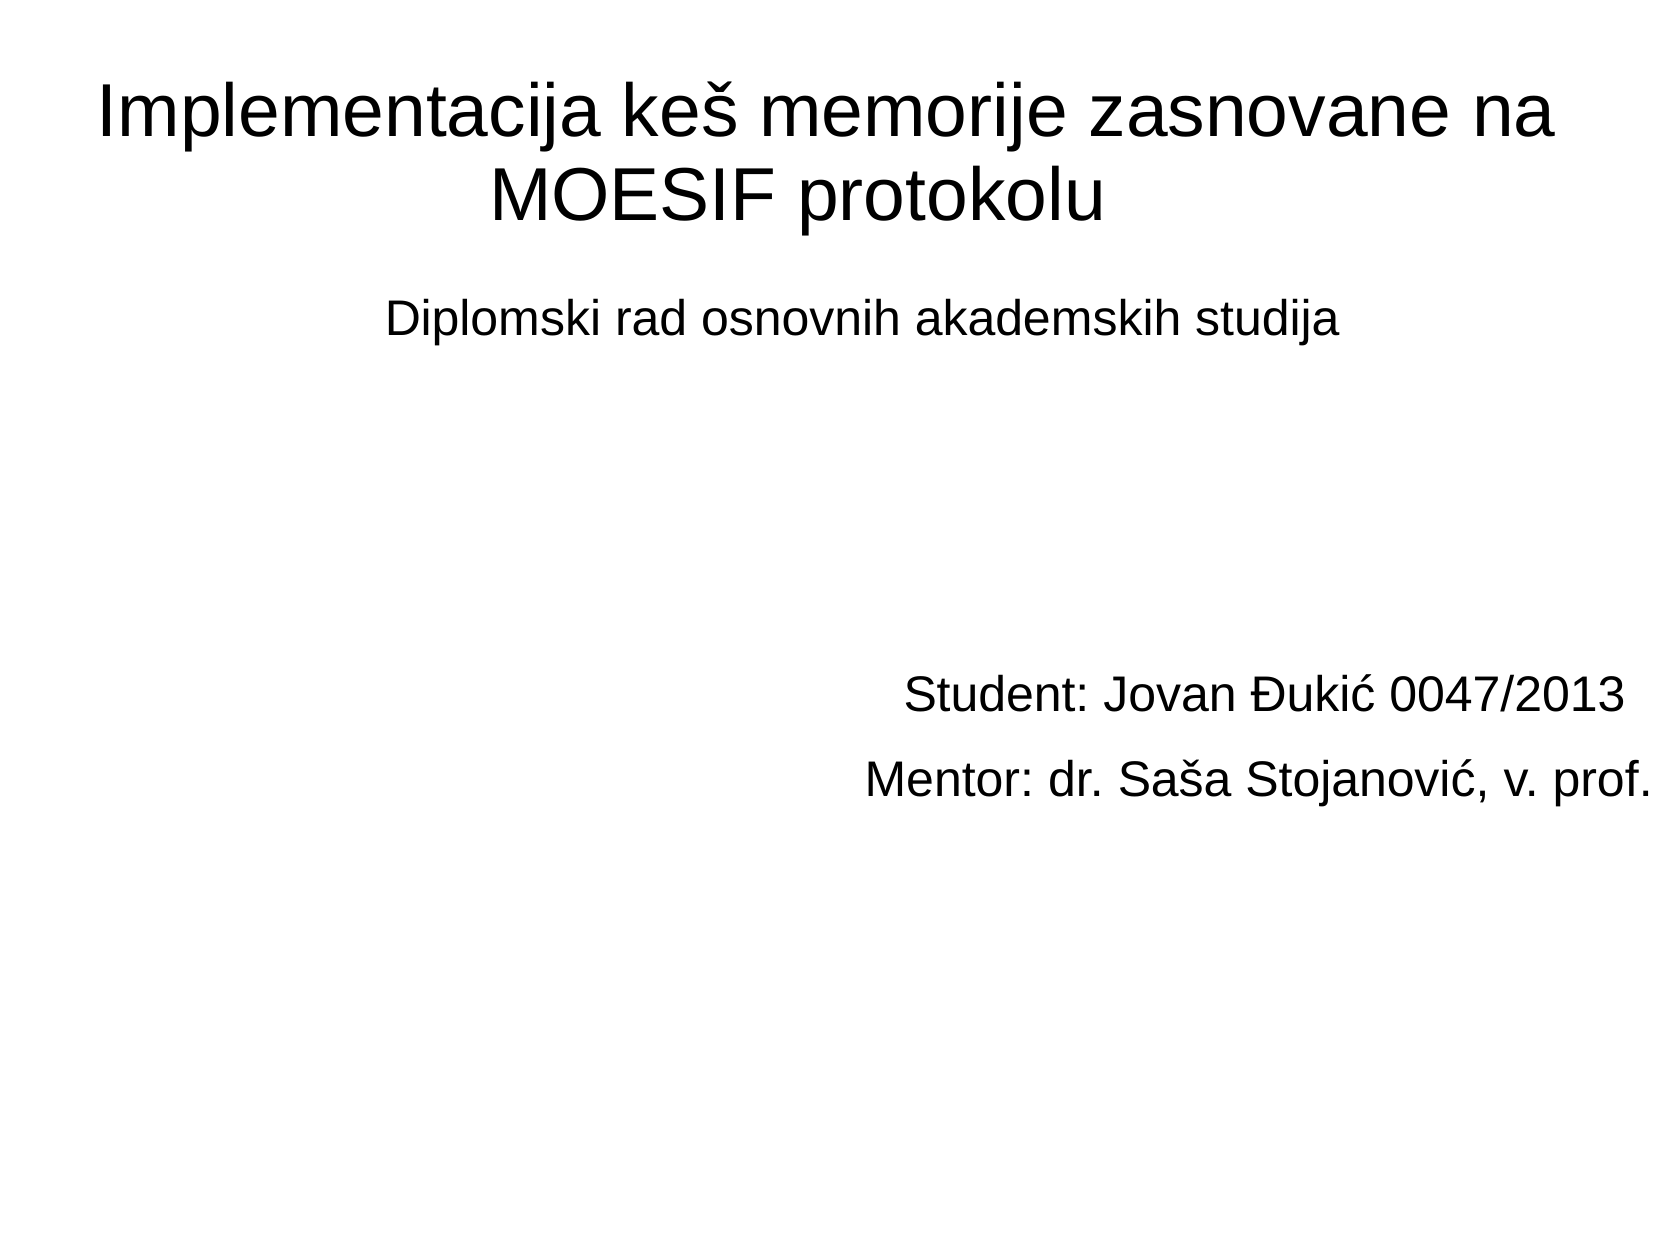

# Implementacija keš memorije zasnovane na MOESIF protokolu
Diplomski rad osnovnih akademskih studija
Student: Jovan Đukić 0047/2013
Mentor: dr. Saša Stojanović, v. prof.